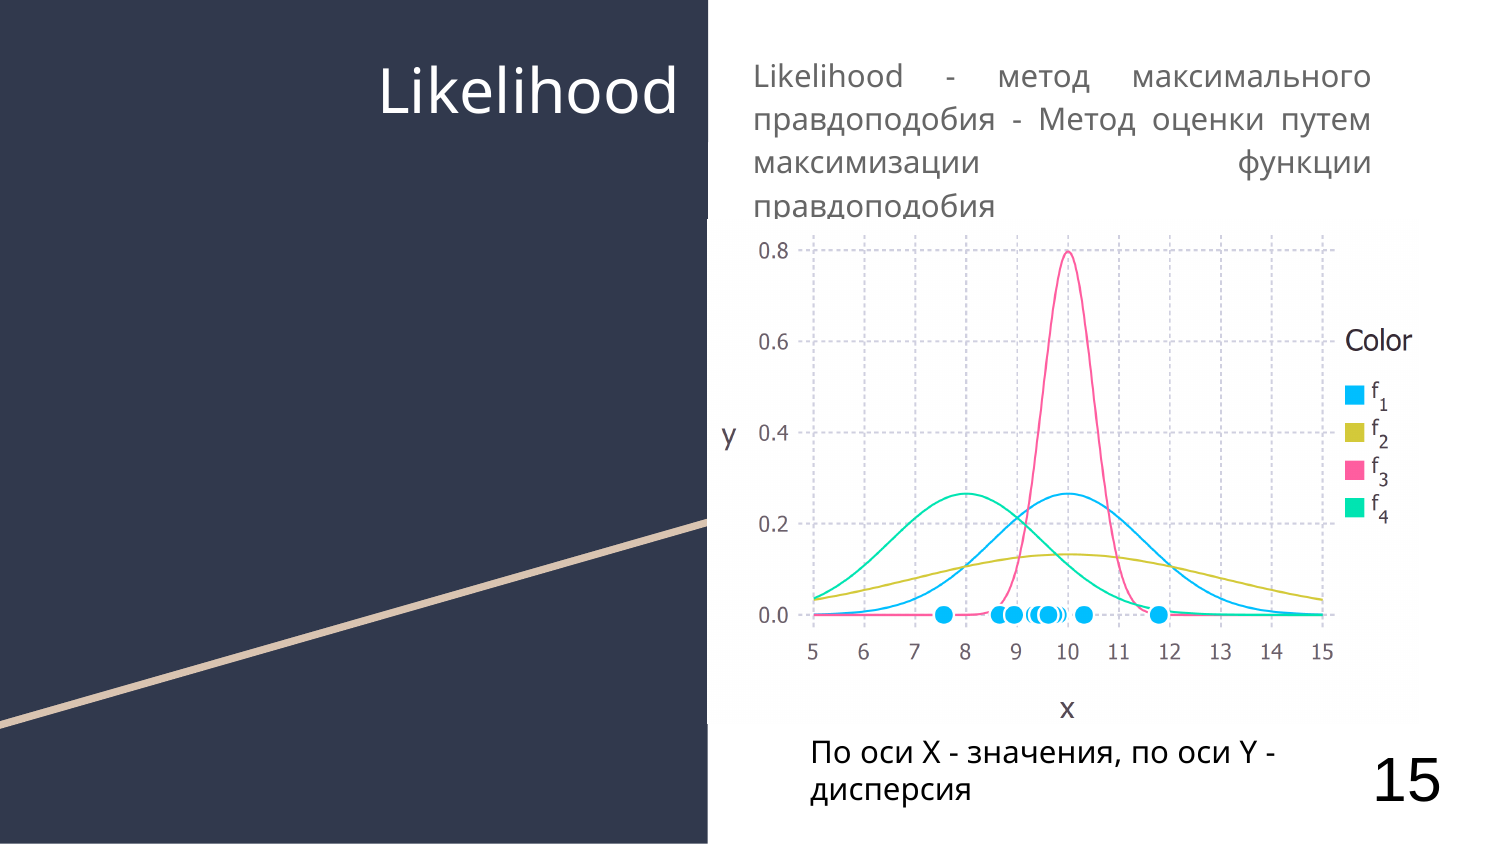

# Likelihood
Likelihood - метод максимального правдоподобия - Метод оценки путем максимизации функции правдоподобия
По оси X - значения, по оси Y - дисперсия
15